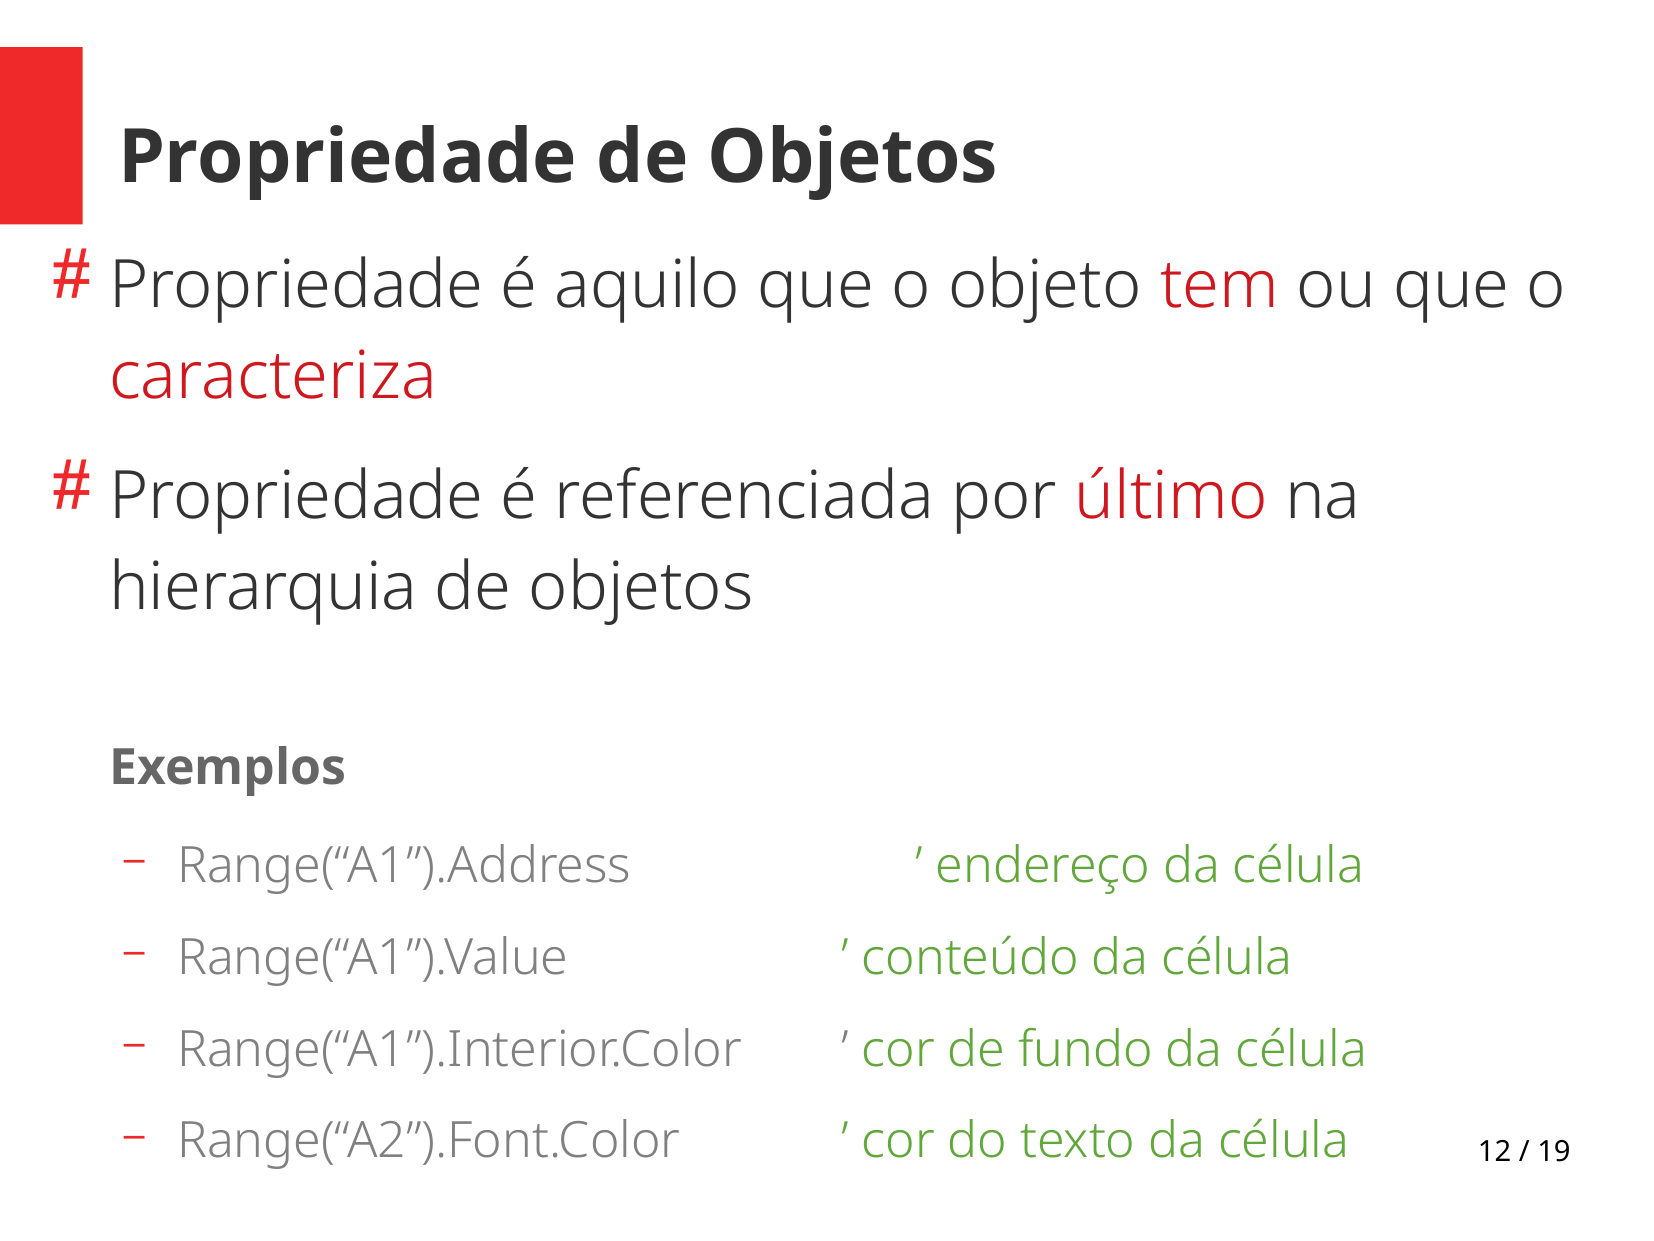

# Propriedade de Objetos
Propriedade é aquilo que o objeto tem ou que o caracteriza
Propriedade é referenciada por último na hierarquia de objetos
Exemplos
Range(“A1”).Address				’ endereço da célula
Range(“A1”).Value				’ conteúdo da célula
Range(“A1”).Interior.Color		’ cor de fundo da célula
Range(“A2”).Font.Color			’ cor do texto da célula
12